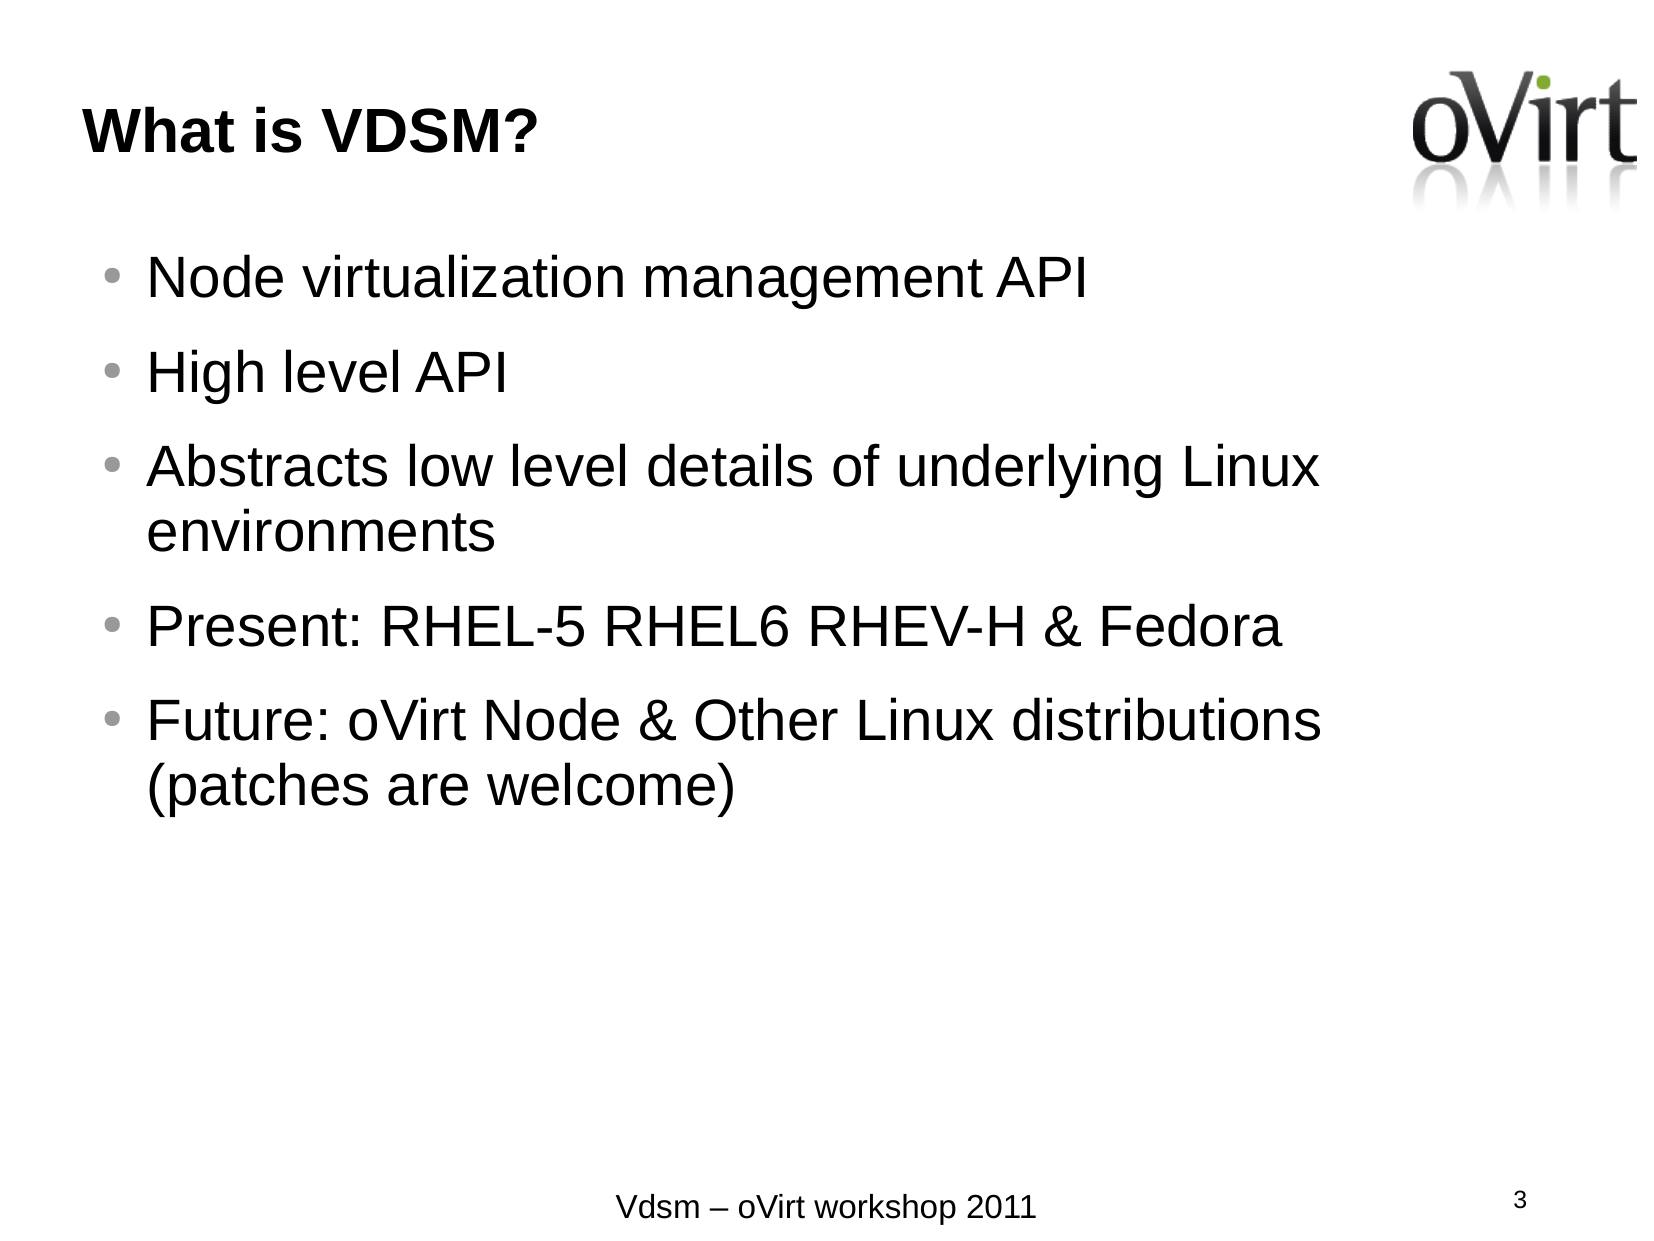

# What is VDSM?
Node virtualization management API
High level API
Abstracts low level details of underlying Linux environments
Present: RHEL-5 RHEL6 RHEV-H & Fedora
Future: oVirt Node & Other Linux distributions
(patches are welcome)